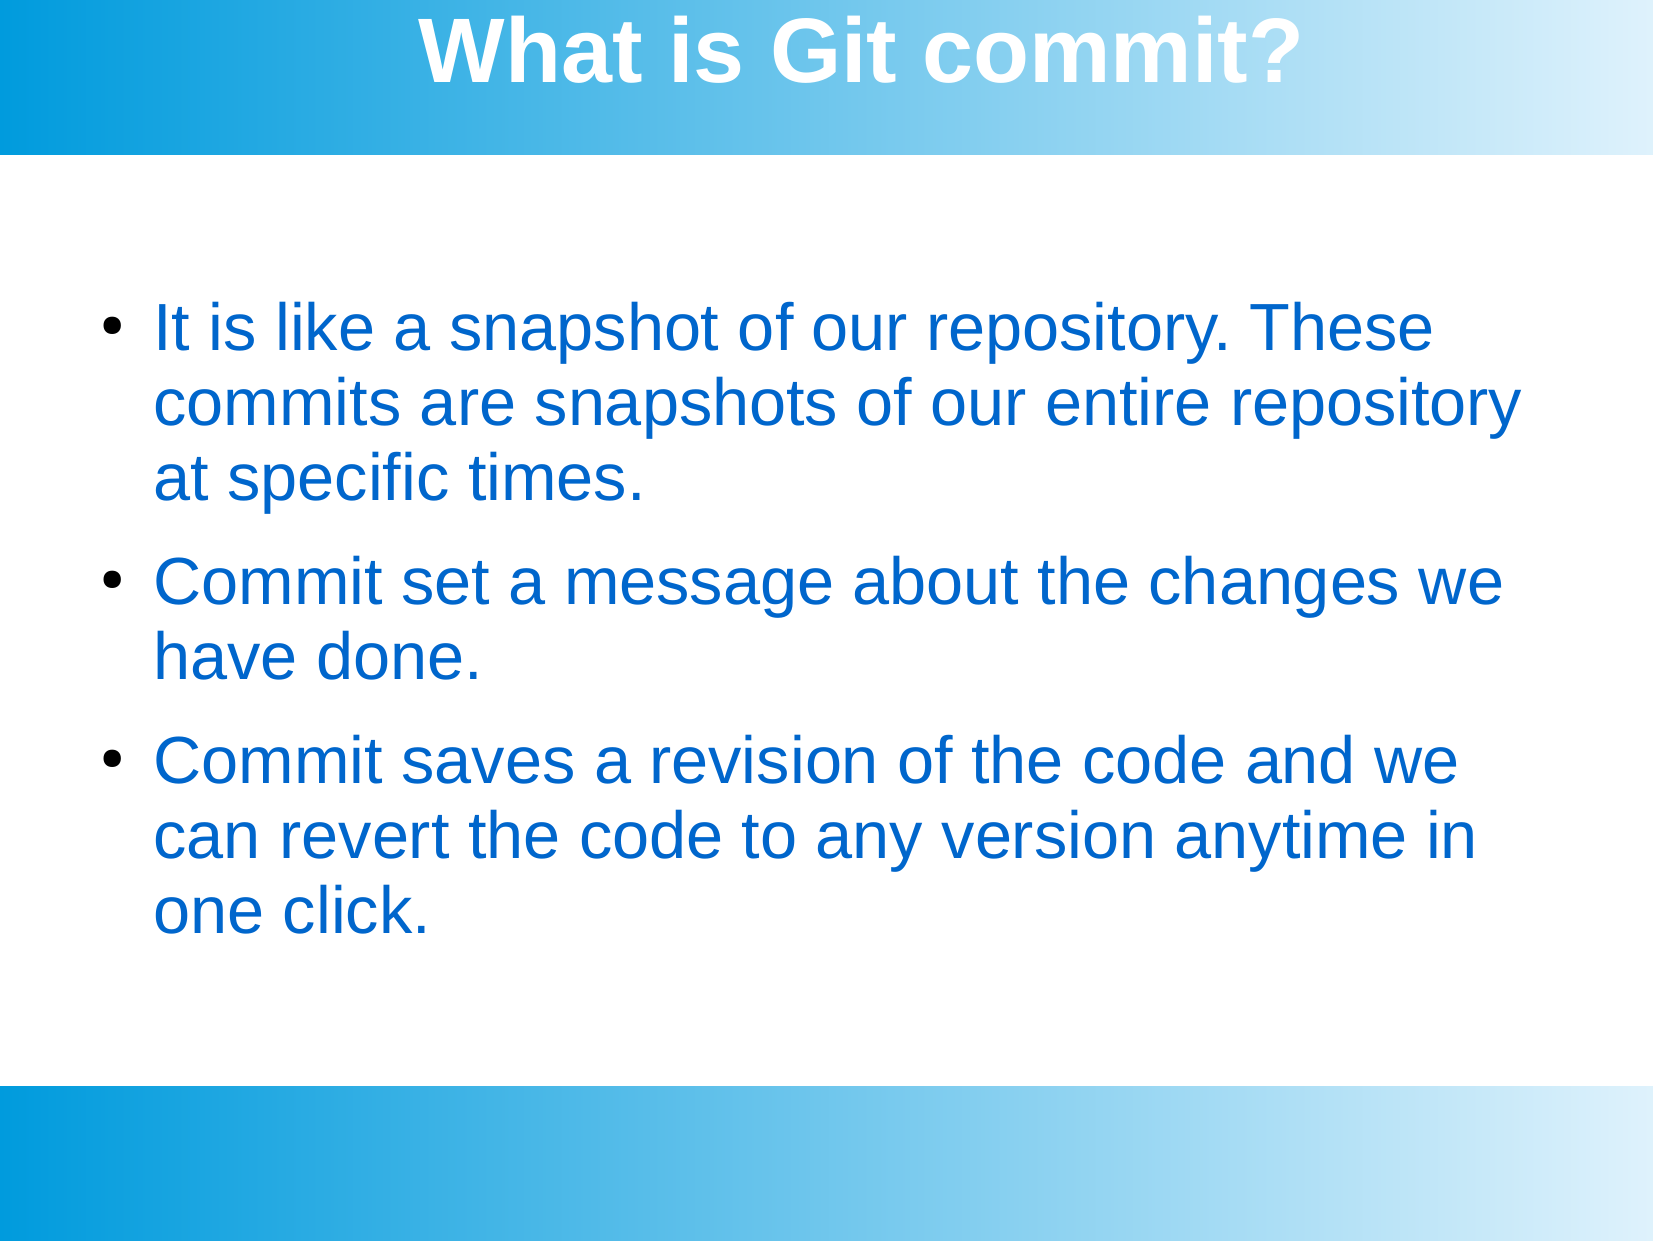

# What is Git commit?
It is like a snapshot of our repository. These commits are snapshots of our entire repository at specific times.
Commit set a message about the changes we have done.
Commit saves a revision of the code and we can revert the code to any version anytime in one click.